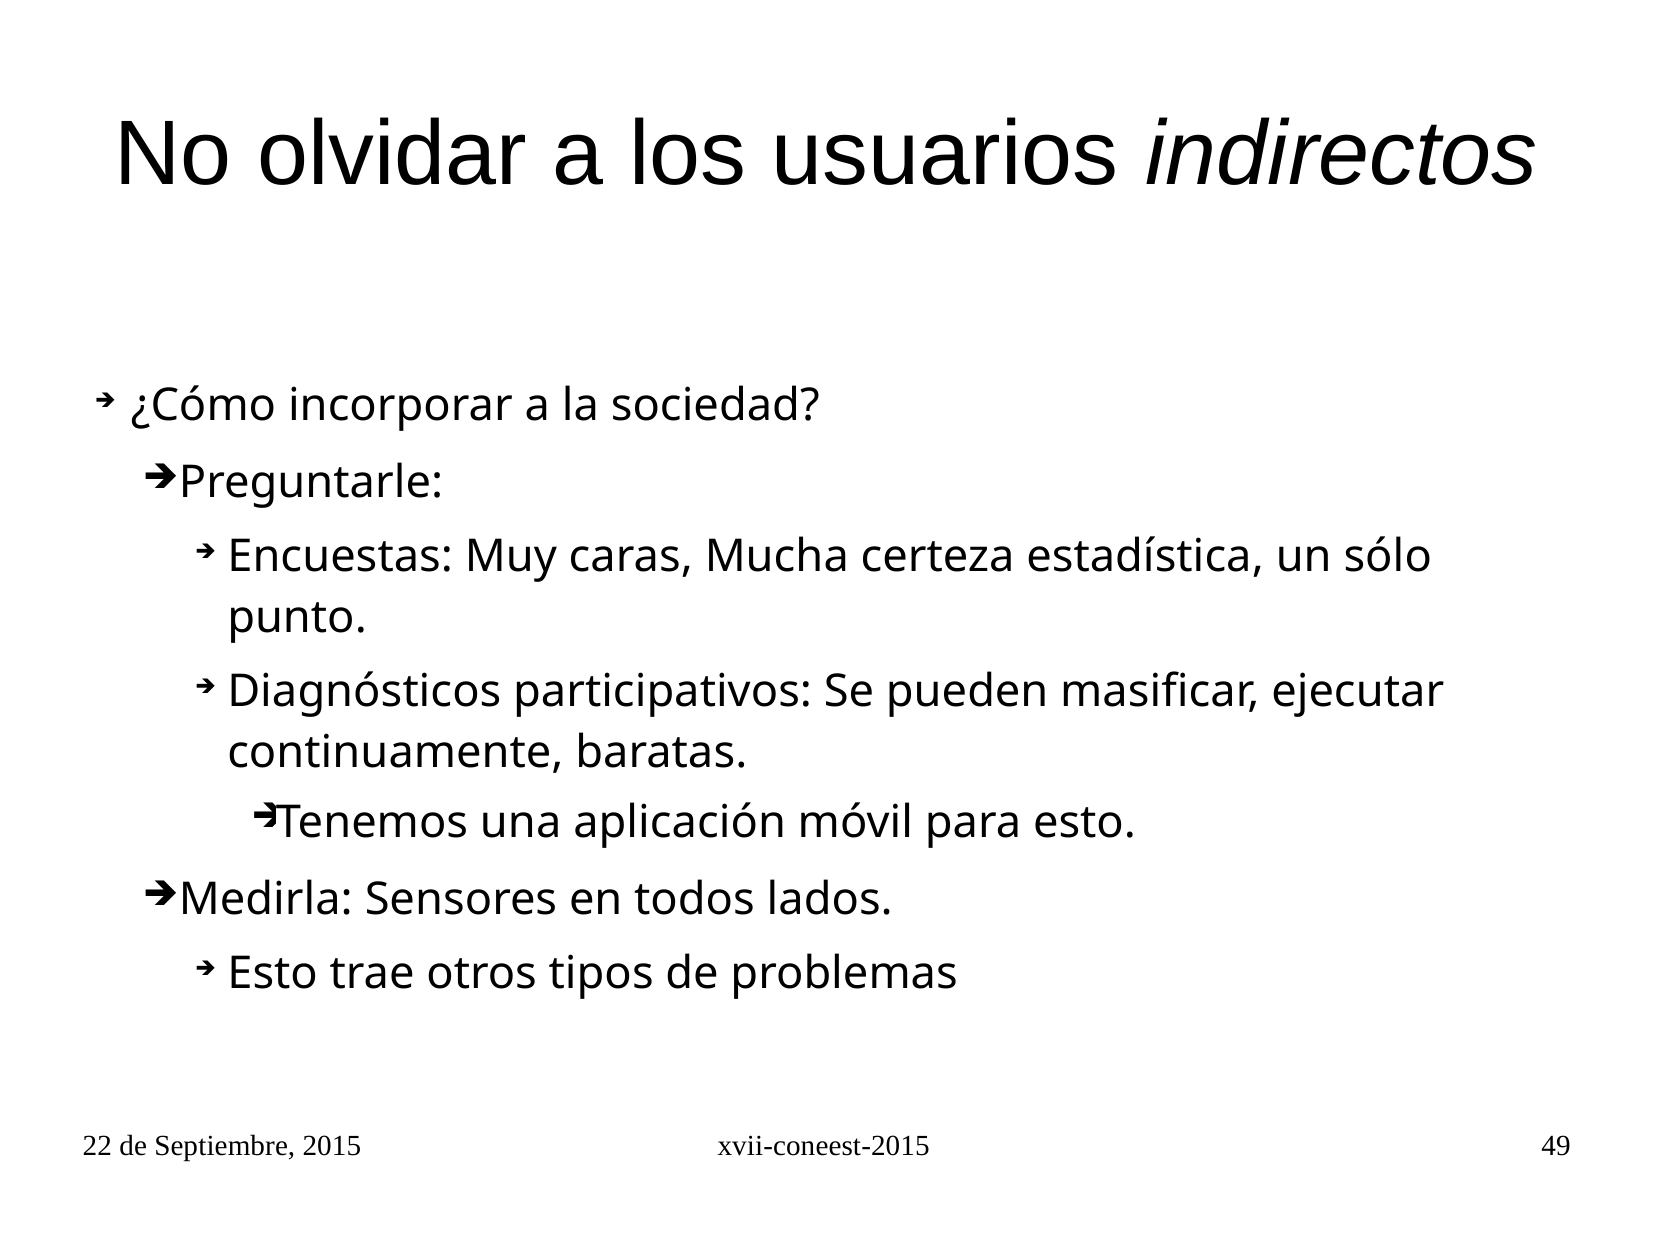

# No olvidar a los usuarios indirectos
¿Cómo incorporar a la sociedad?
Preguntarle:
Encuestas: Muy caras, Mucha certeza estadística, un sólo punto.
Diagnósticos participativos: Se pueden masificar, ejecutar continuamente, baratas.
Tenemos una aplicación móvil para esto.
Medirla: Sensores en todos lados.
Esto trae otros tipos de problemas
22 de Septiembre, 2015
xvii-coneest-2015
49